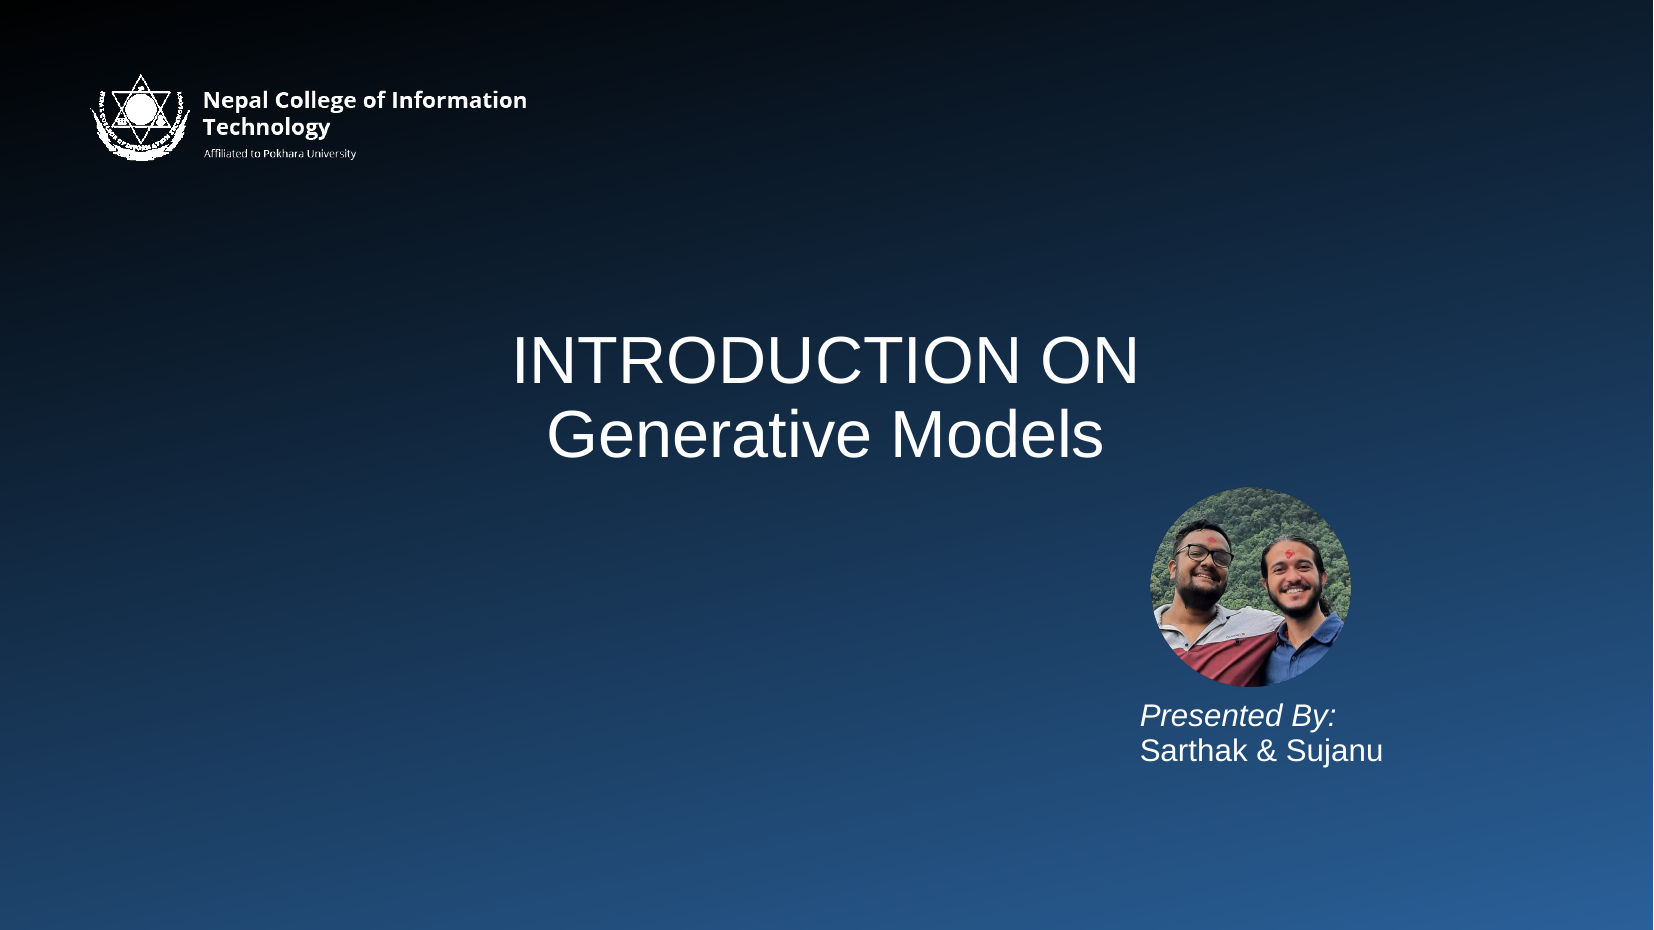

# INTRODUCTION ON
Generative Models
Presented By:
Sarthak & Sujanu